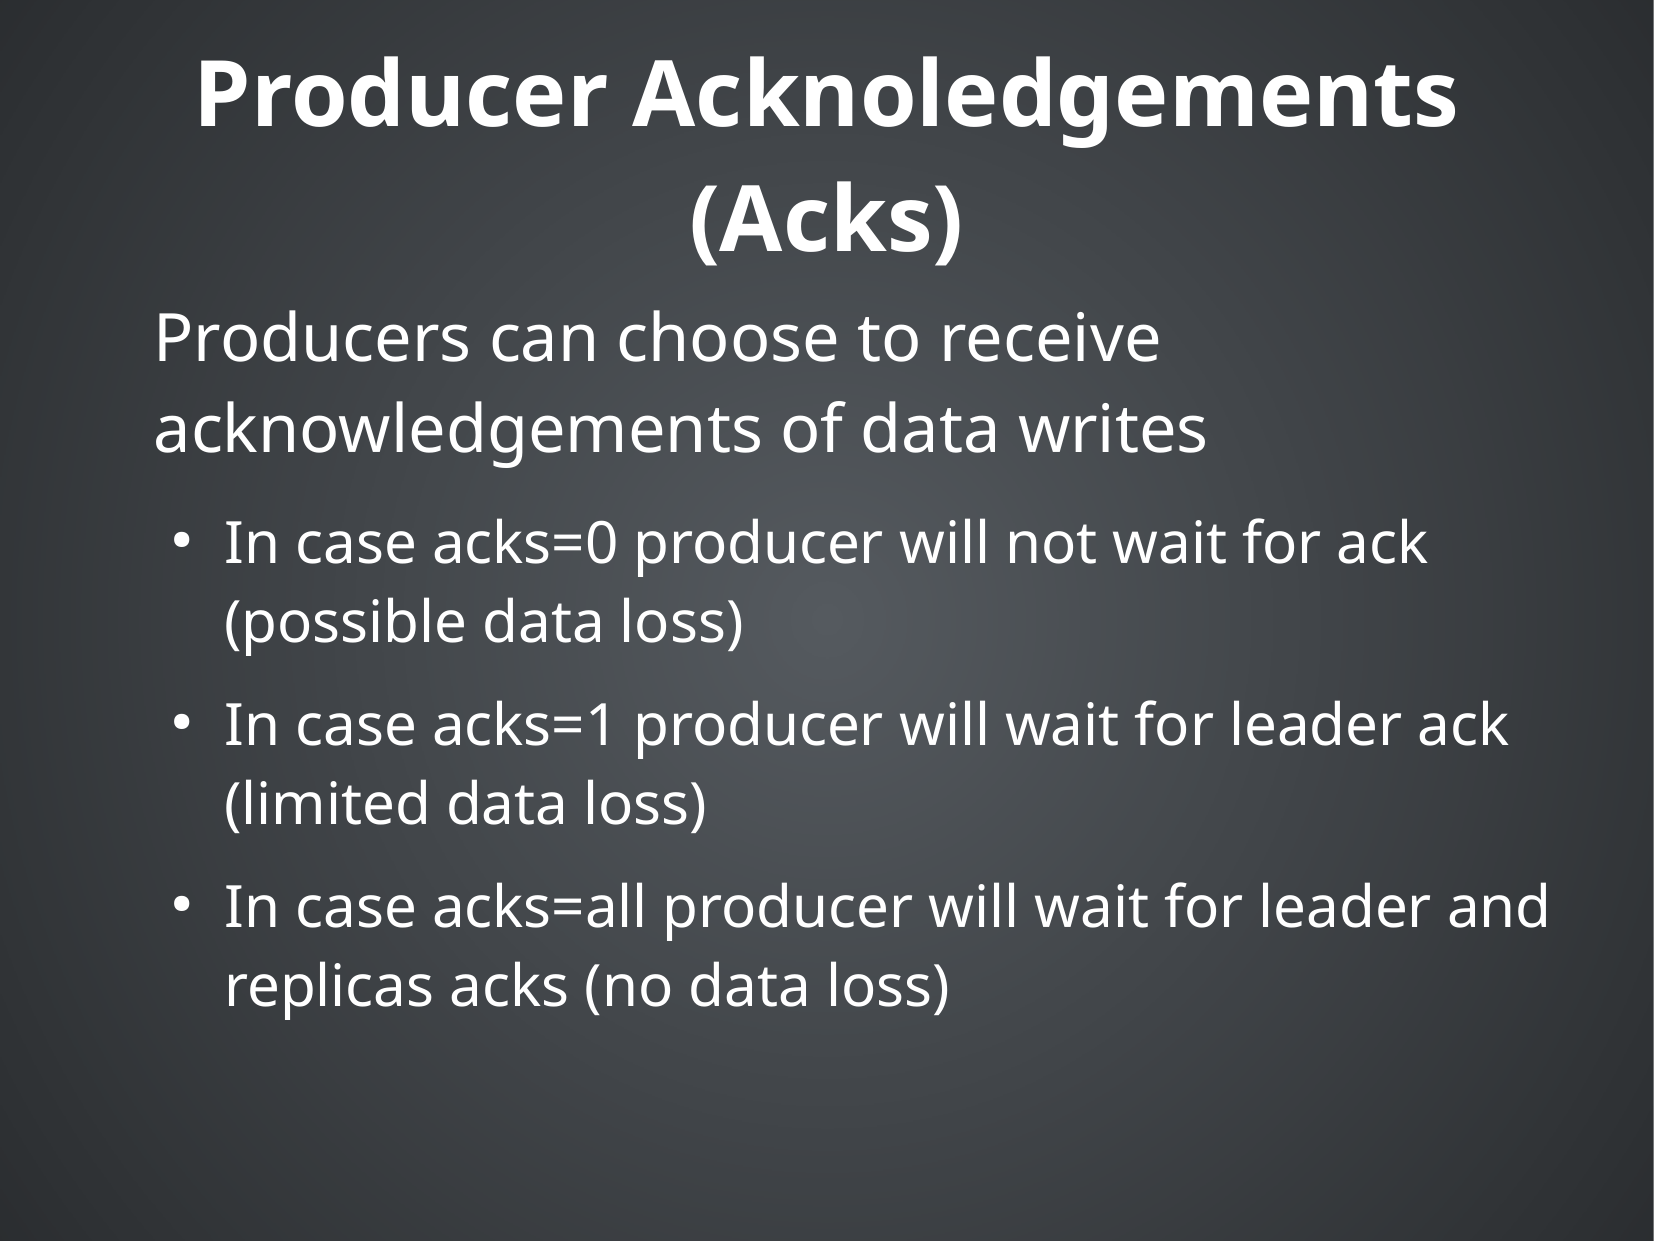

# Producer Acknoledgements (Acks)
Producers can choose to receive acknowledgements of data writes
In case acks=0 producer will not wait for ack (possible data loss)
In case acks=1 producer will wait for leader ack (limited data loss)
In case acks=all producer will wait for leader and replicas acks (no data loss)